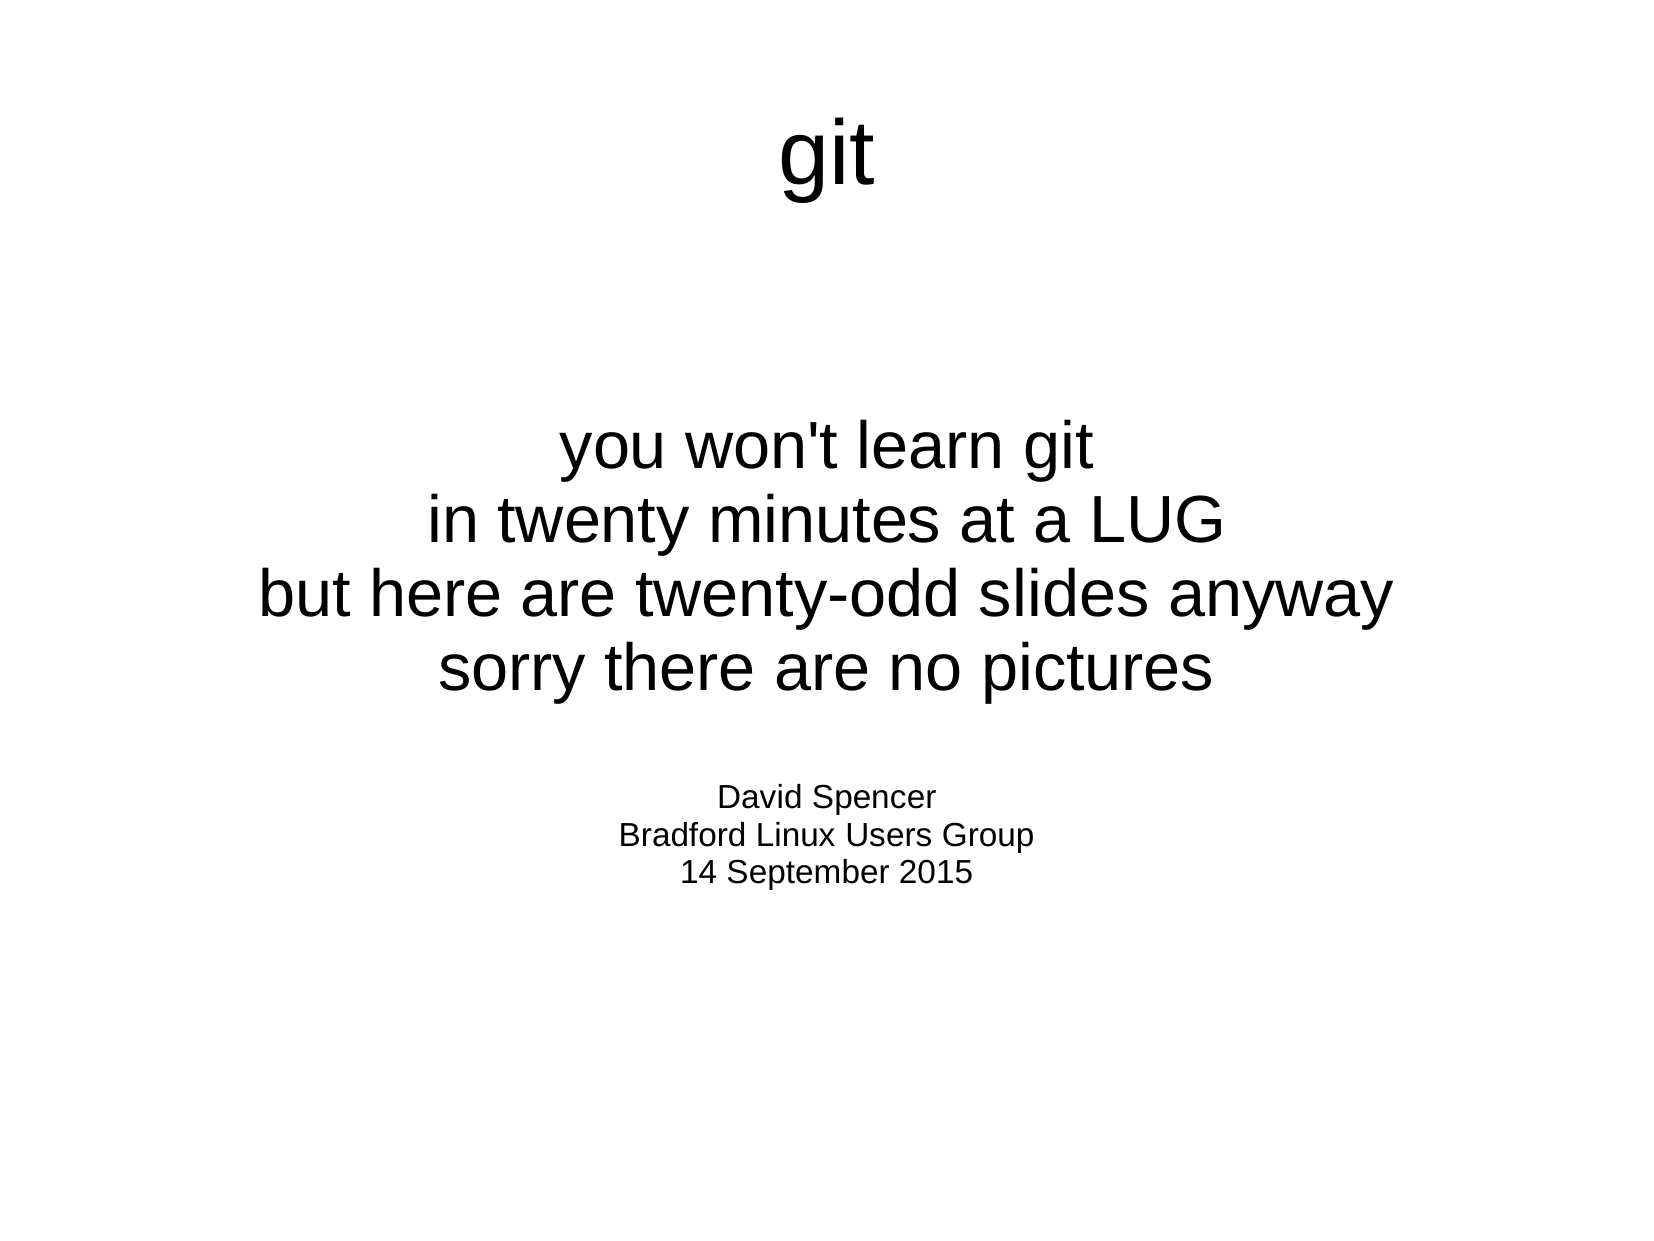

# git
you won't learn git
in twenty minutes at a LUG
but here are twenty-odd slides anyway
sorry there are no pictures
David Spencer
Bradford Linux Users Group
14 September 2015